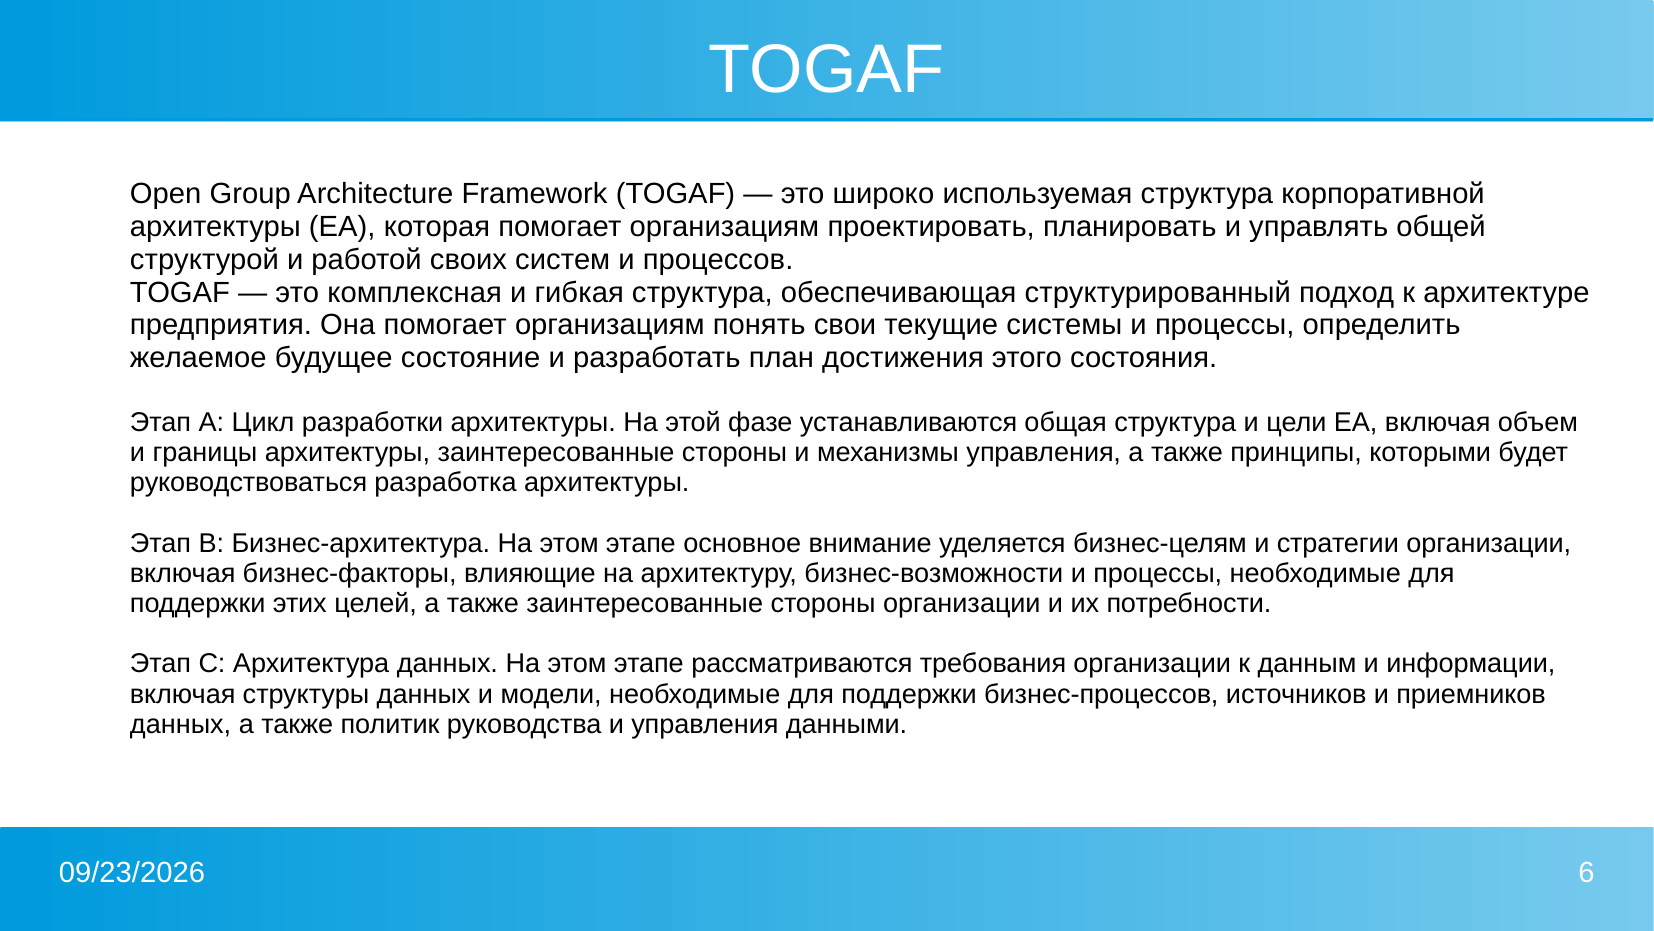

# TOGAF
Open Group Architecture Framework (TOGAF) — это широко используемая структура корпоративной архитектуры (EA), которая помогает организациям проектировать, планировать и управлять общей структурой и работой своих систем и процессов.
TOGAF — это комплексная и гибкая структура, обеспечивающая структурированный подход к архитектуре предприятия. Она помогает организациям понять свои текущие системы и процессы, определить желаемое будущее состояние и разработать план достижения этого состояния.
Этап A: Цикл разработки архитектуры. На этой фазе устанавливаются общая структура и цели EA, включая объем и границы архитектуры, заинтересованные стороны и механизмы управления, а также принципы, которыми будет руководствоваться разработка архитектуры.
Этап B: Бизнес-архитектура. На этом этапе основное внимание уделяется бизнес-целям и стратегии организации, включая бизнес-факторы, влияющие на архитектуру, бизнес-возможности и процессы, необходимые для поддержки этих целей, а также заинтересованные стороны организации и их потребности.
Этап C: Архитектура данных. На этом этапе рассматриваются требования организации к данным и информации, включая структуры данных и модели, необходимые для поддержки бизнес-процессов, источников и приемников данных, а также политик руководства и управления данными.
6